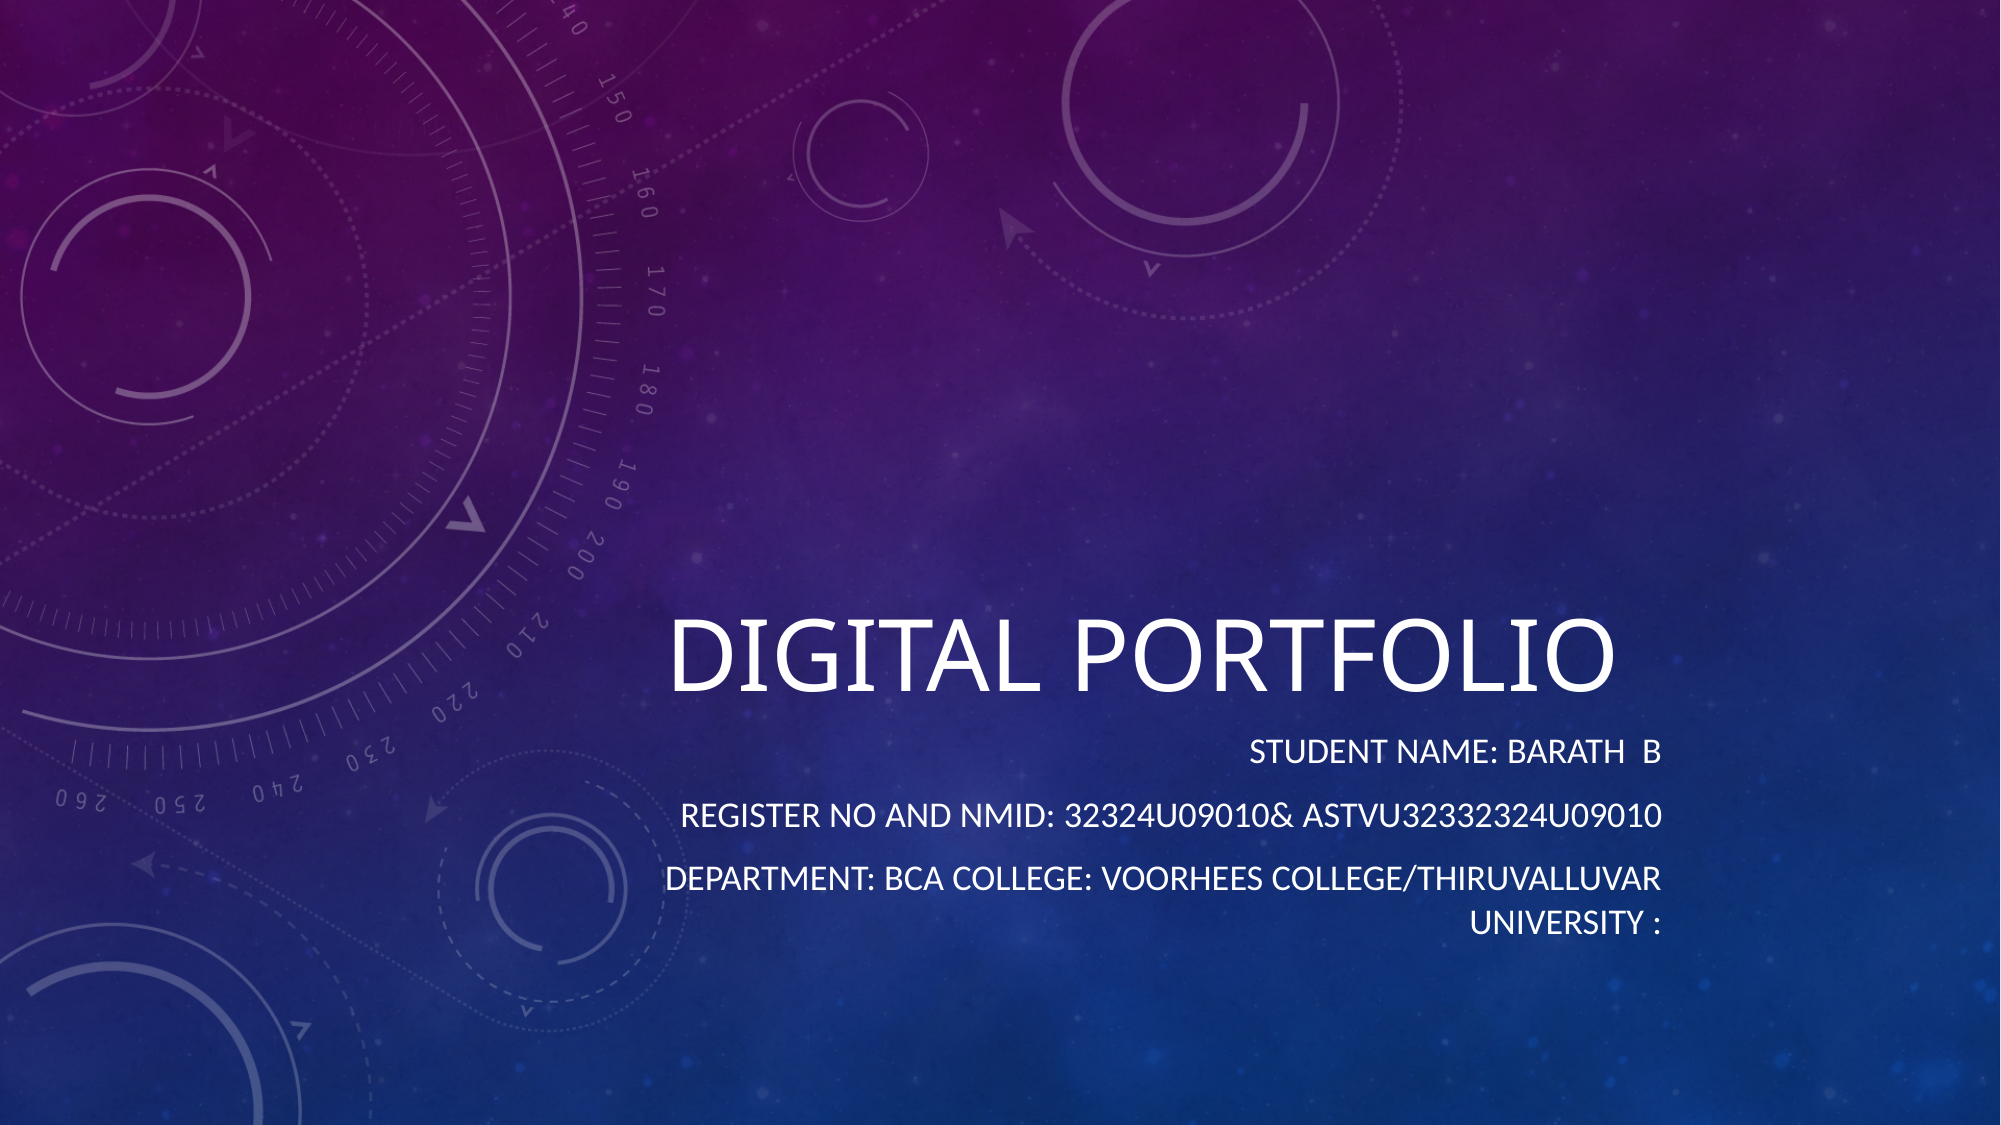

# Digital portfolio
STUDENT NAME: barath B
REGISTER NO AND NMID: 32324u09010& astvu32332324u09010
DEPARTMENT: BCA COLLEGE: Voorhees College/Thiruvalluvar University :